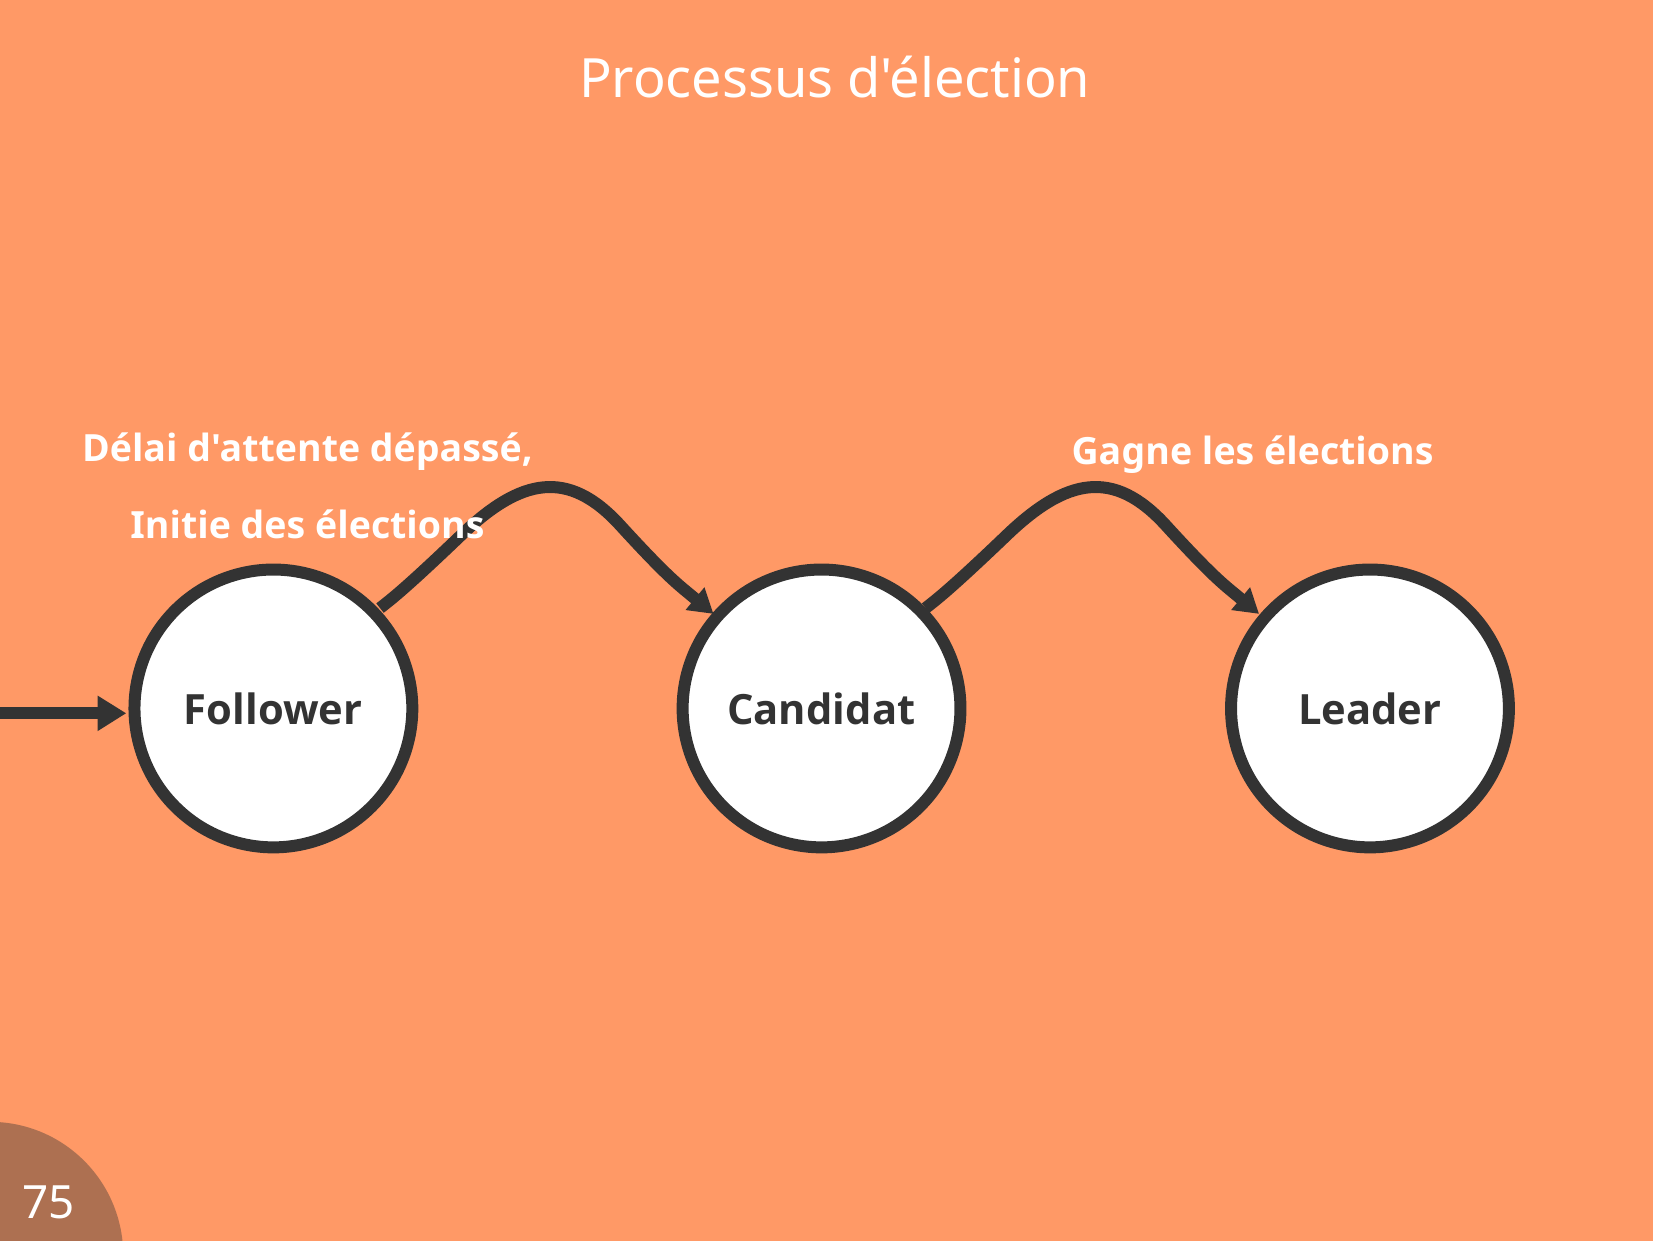

Processus d'élection
Délai d'attente dépassé,
Initie des élections
Gagne les élections
Follower
Candidat
Leader
75